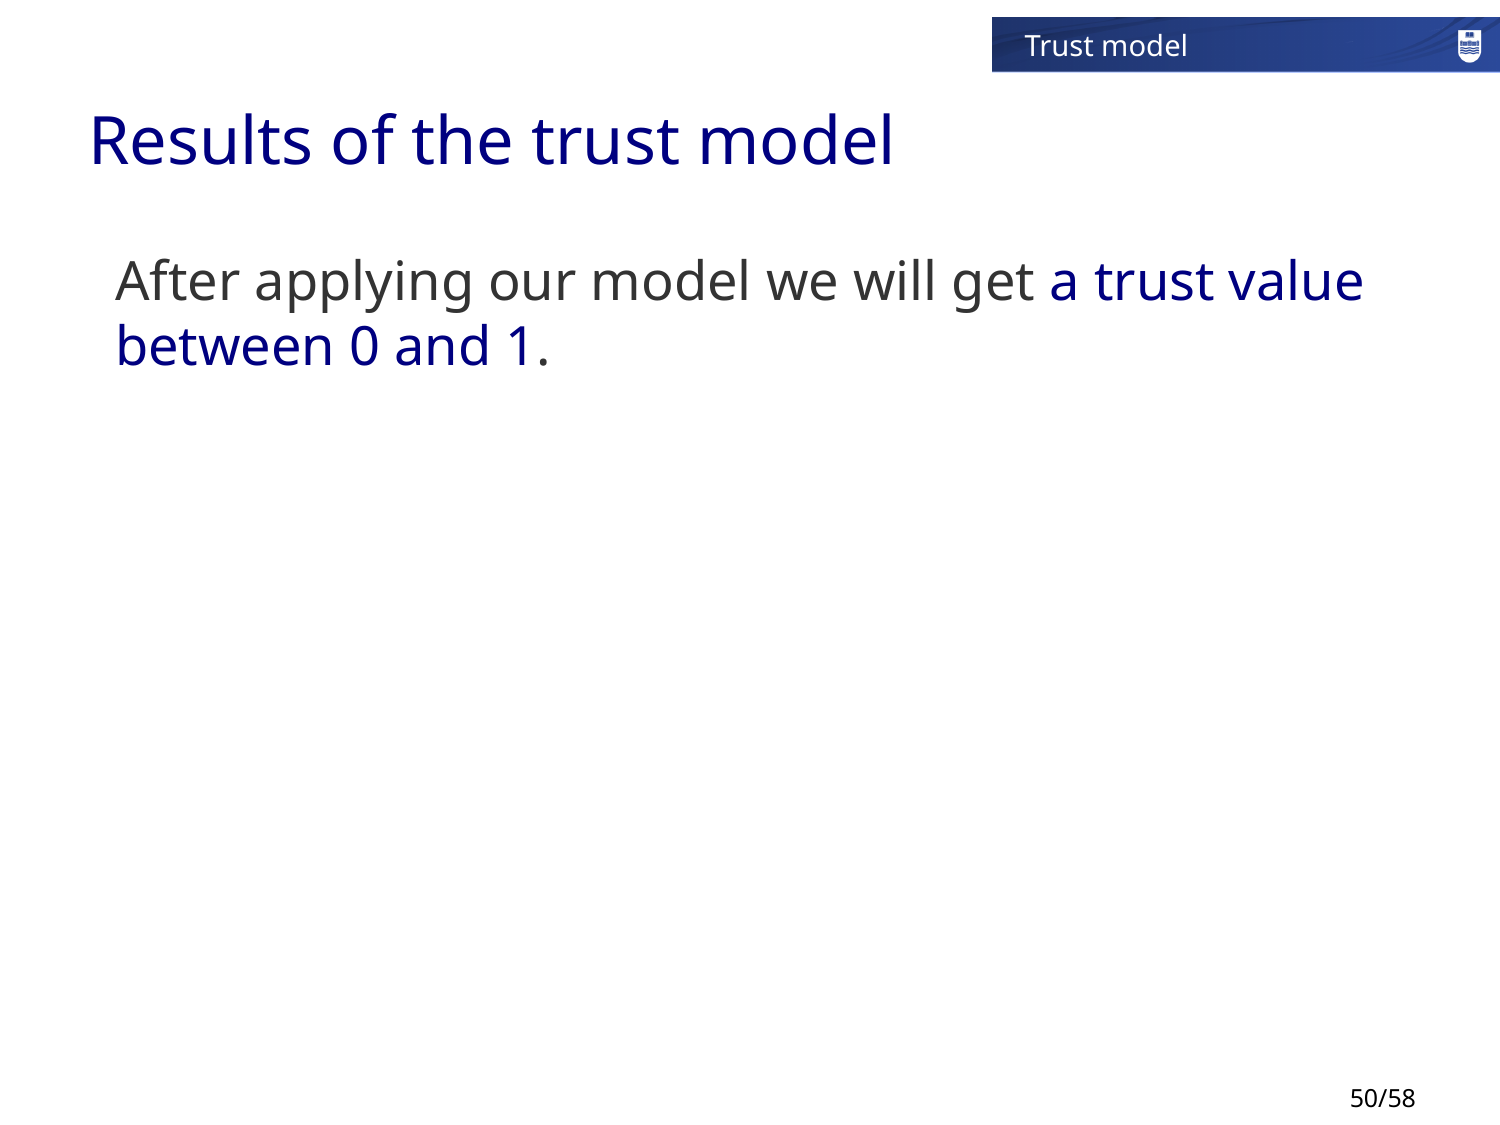

Trust model
# Results of the trust model
After applying our model we will get a trust value between 0 and 1.